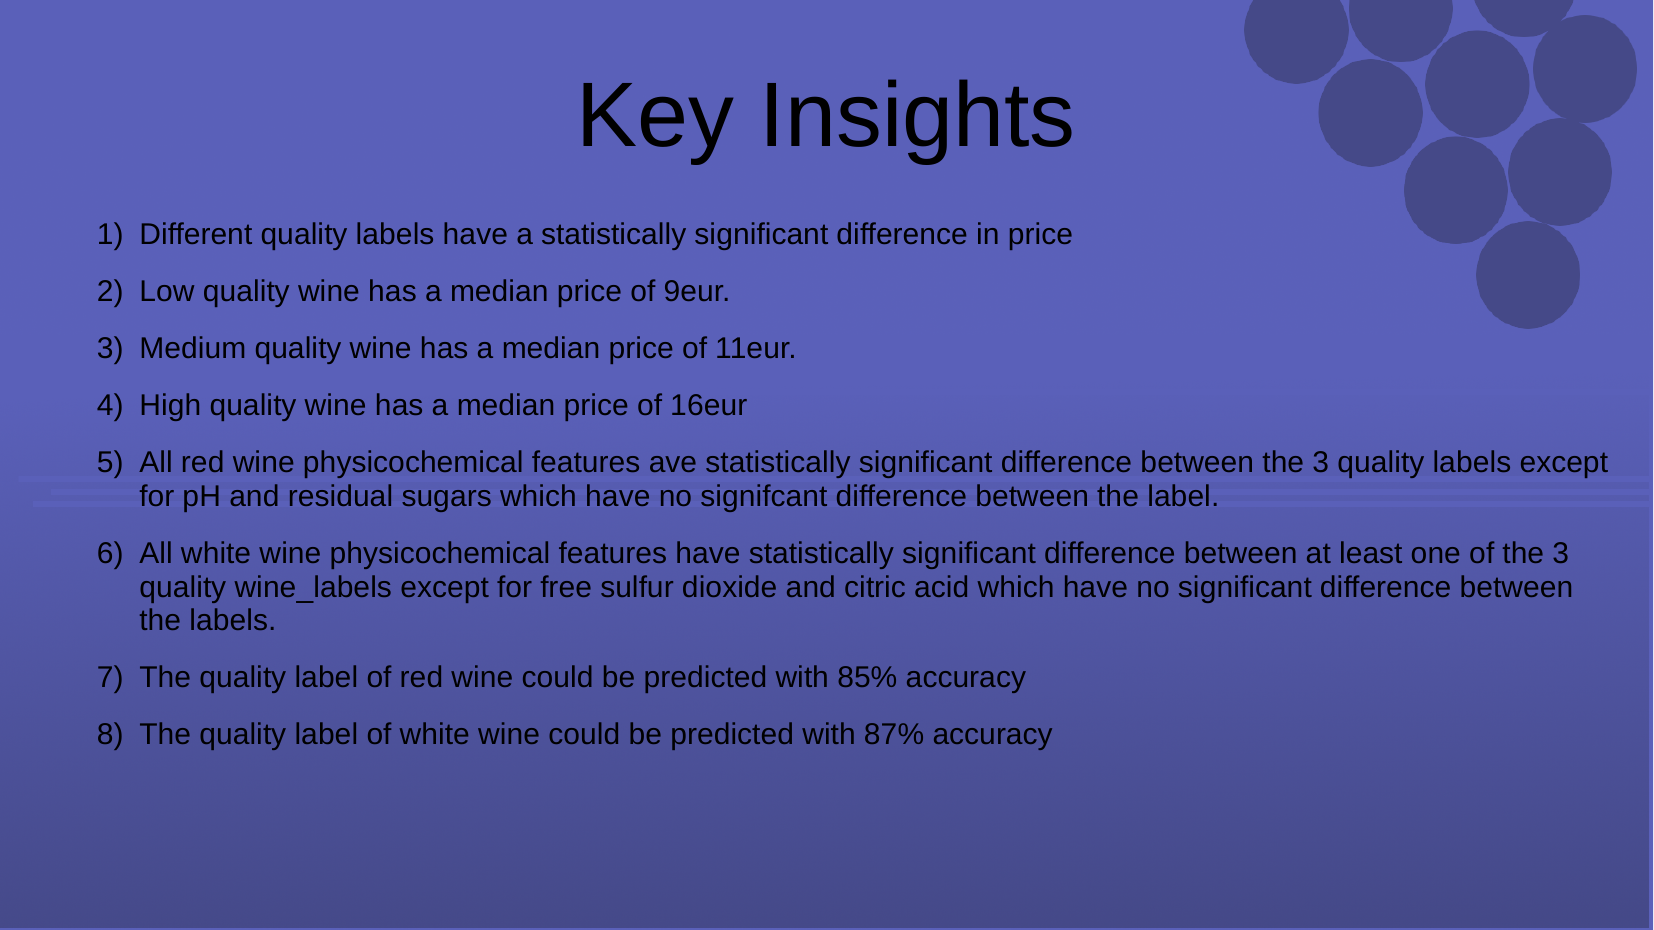

# Key Insights
Different quality labels have a statistically significant difference in price
Low quality wine has a median price of 9eur.
Medium quality wine has a median price of 11eur.
High quality wine has a median price of 16eur
All red wine physicochemical features ave statistically significant difference between the 3 quality labels except for pH and residual sugars which have no signifcant difference between the label.
All white wine physicochemical features have statistically significant difference between at least one of the 3 quality wine_labels except for free sulfur dioxide and citric acid which have no significant difference between the labels.
The quality label of red wine could be predicted with 85% accuracy
The quality label of white wine could be predicted with 87% accuracy